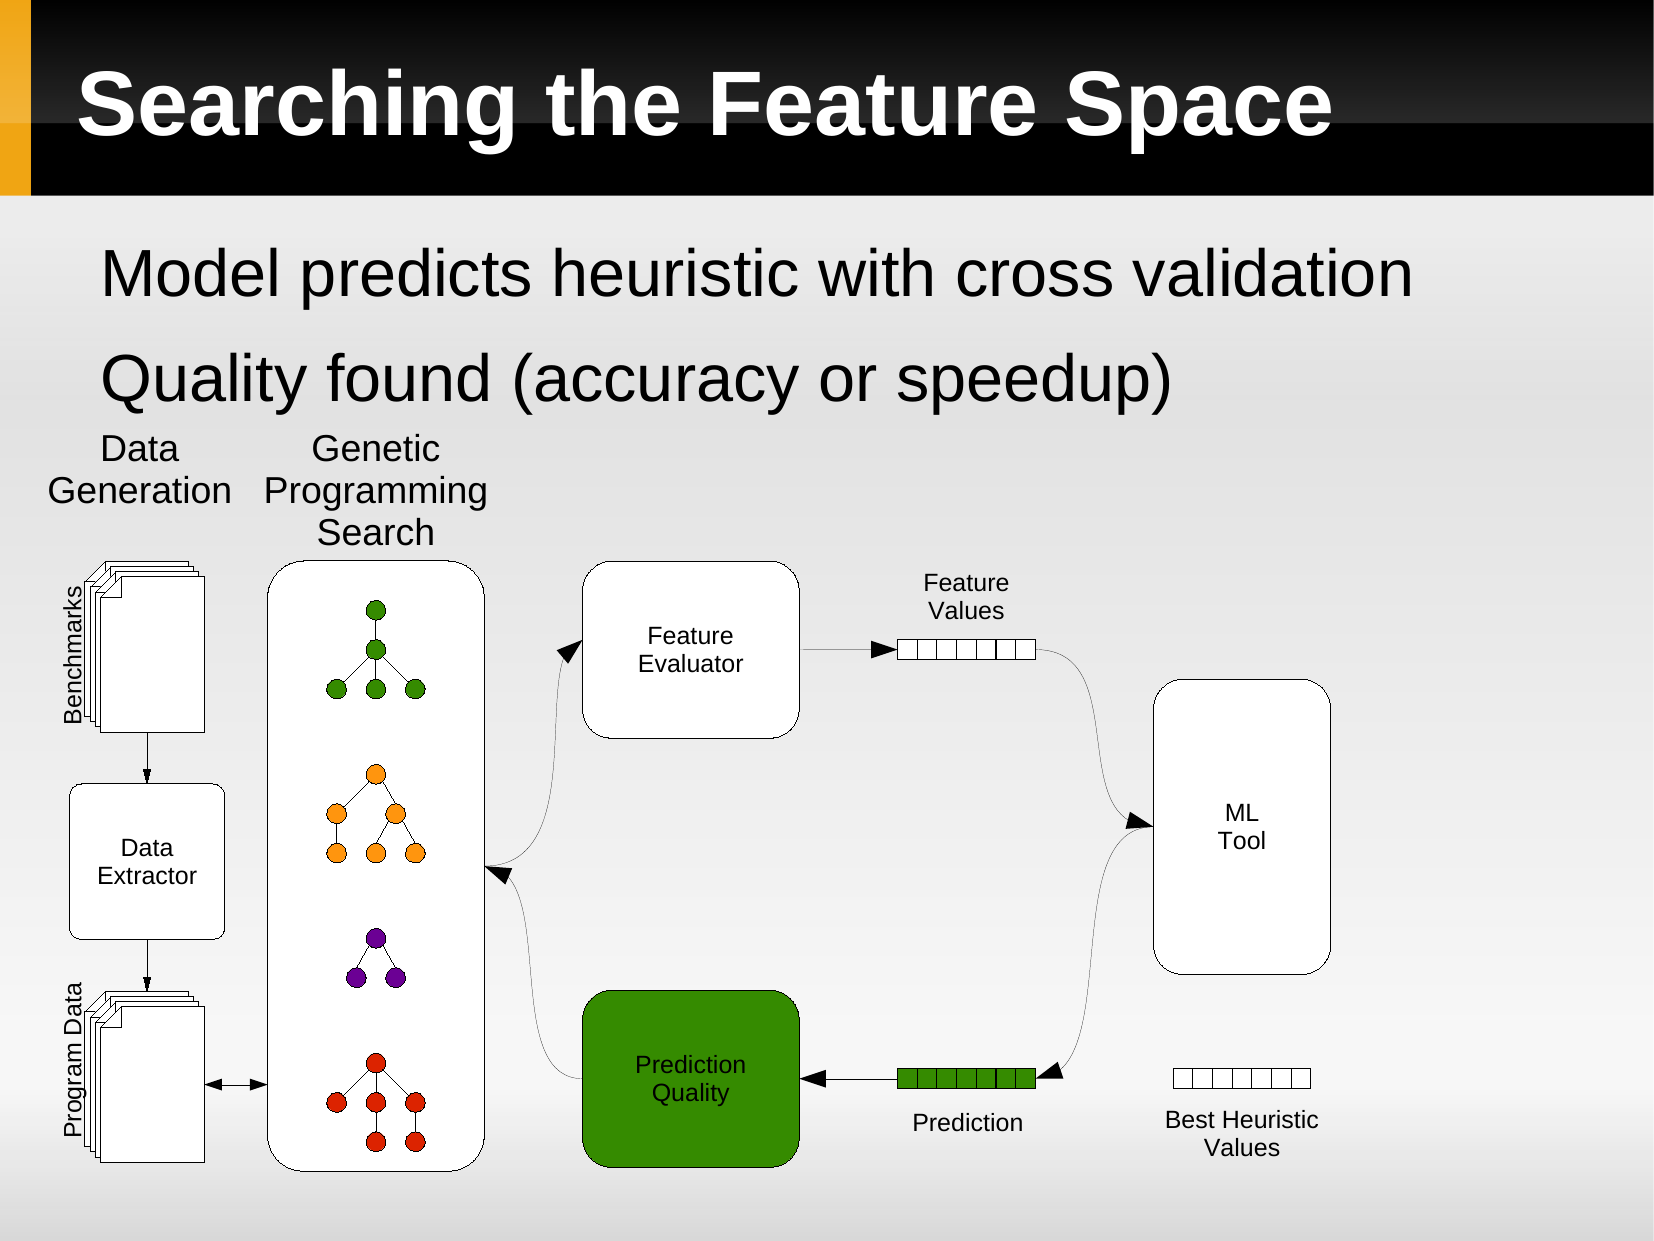

# Searching the Feature Space
Model predicts heuristic with cross validation
Quality found (accuracy or speedup)
Data
Generation
Genetic Programming Search
Benchmarks
Data
Extractor
Program Data
Feature
Evaluator
Feature Values
ML
Tool
Prediction
Quality
Best Heuristic
Values
Prediction